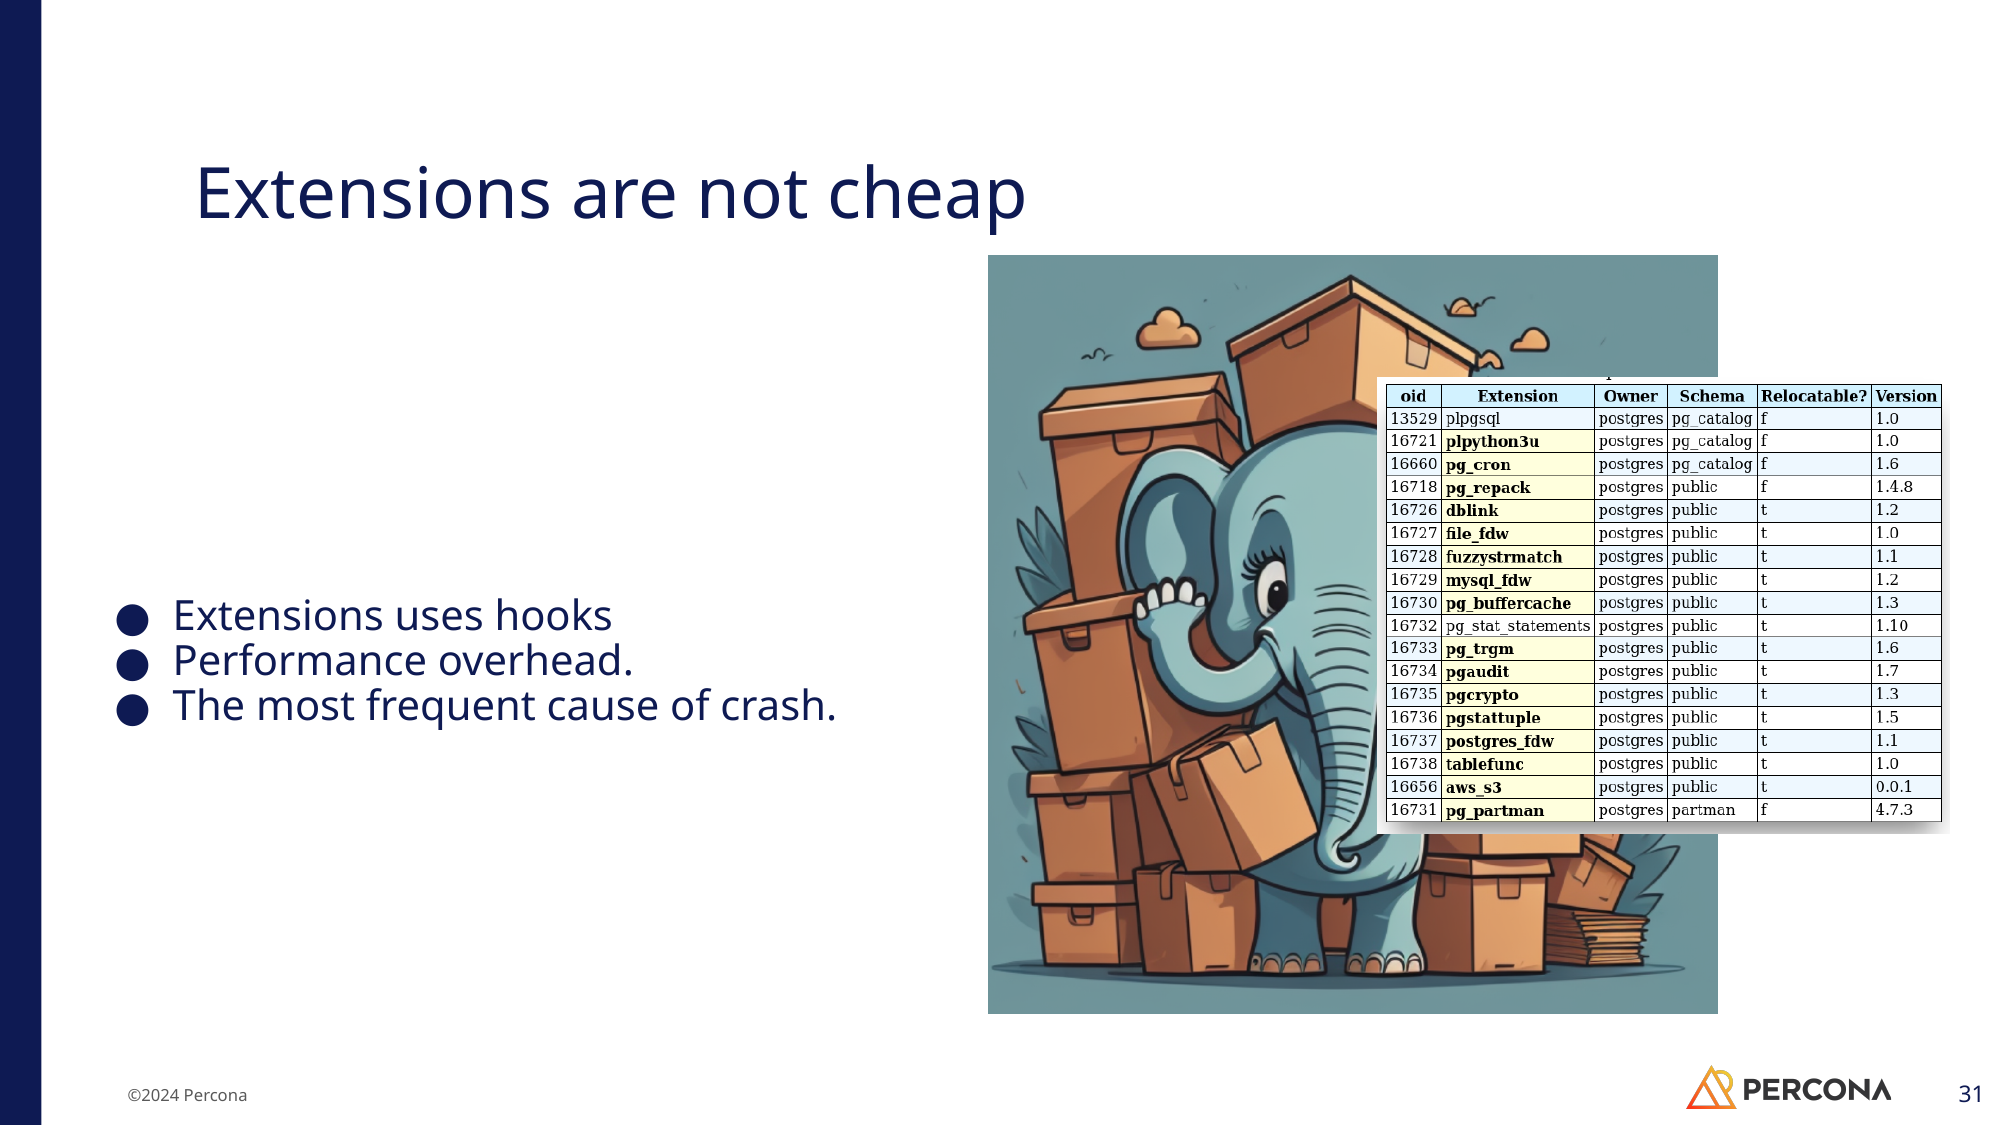

Extensions are not cheap
# Extensions uses hooks
Performance overhead.
The most frequent cause of crash.